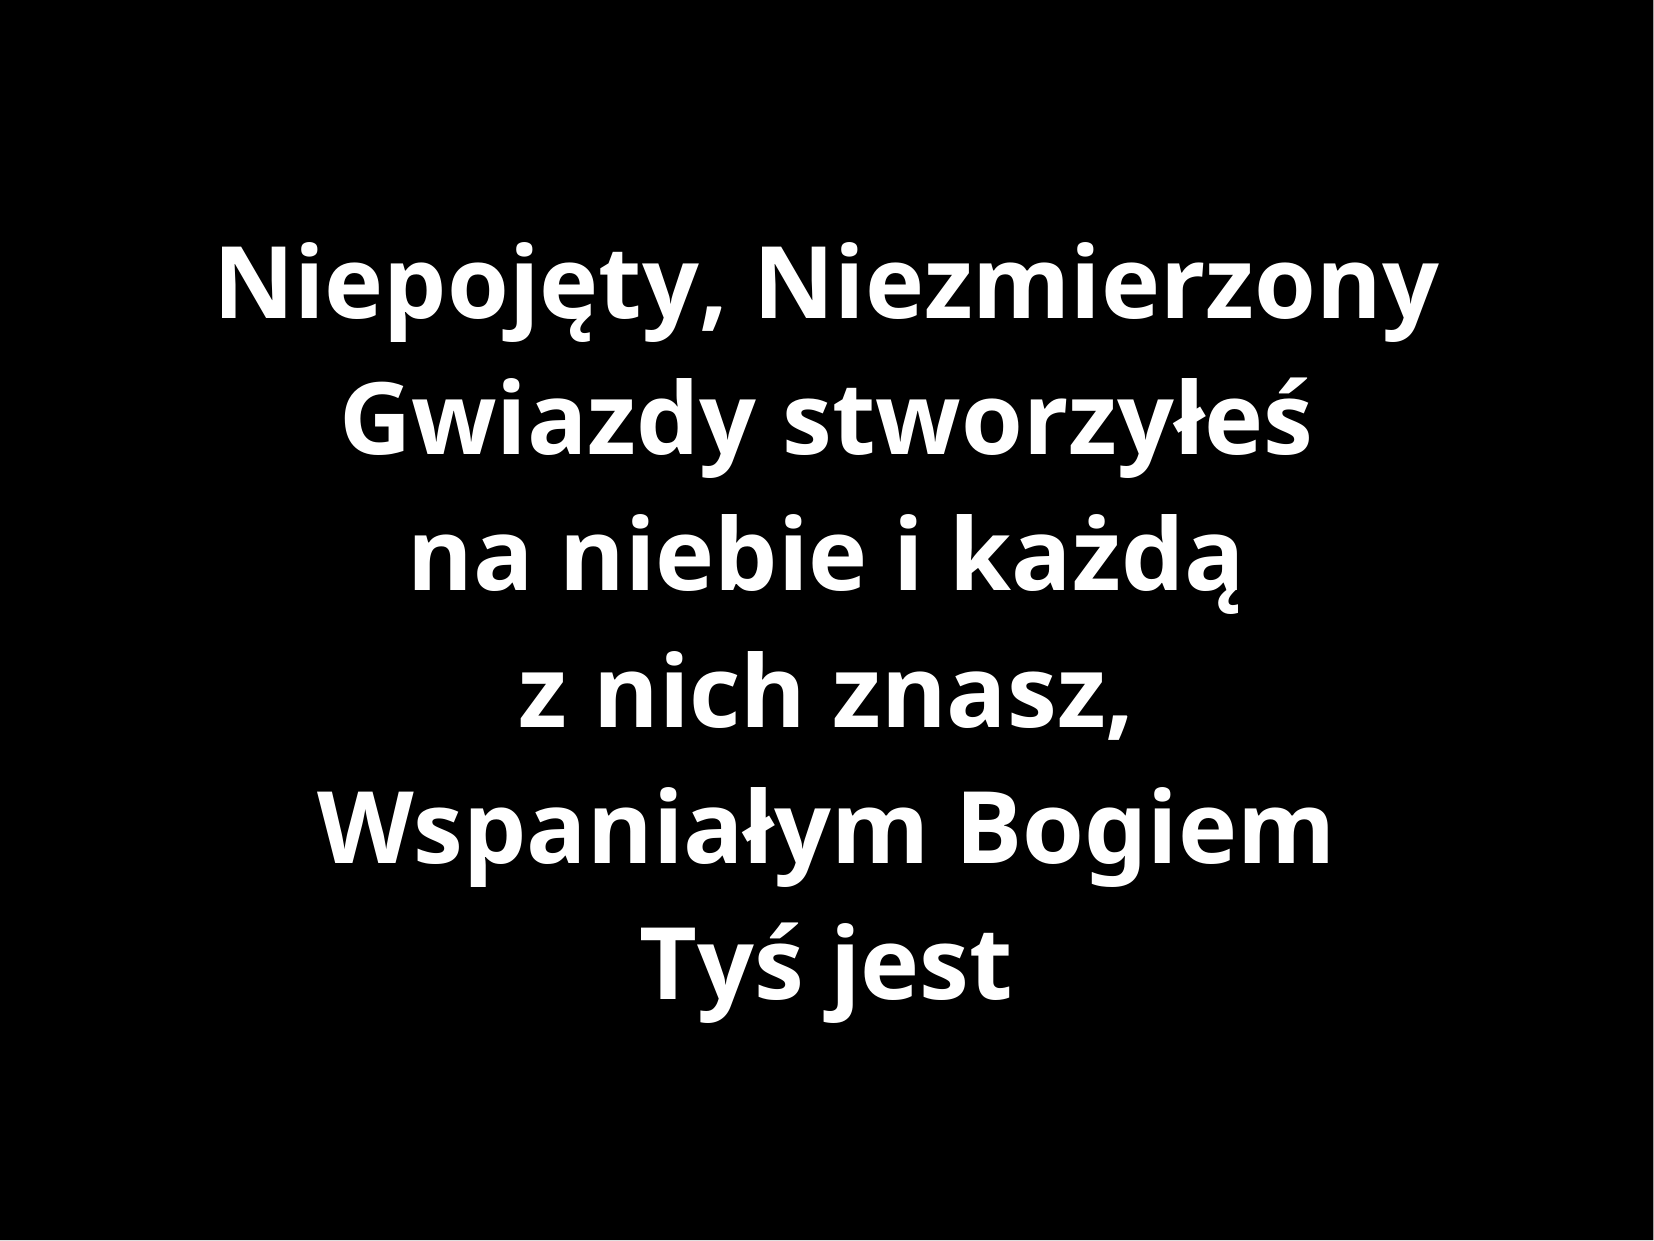

# Niepojęty, Niezmierzony Gwiazdy stworzyłeś na niebie i każdą z nich znasz, Wspaniałym Bogiem Tyś jest